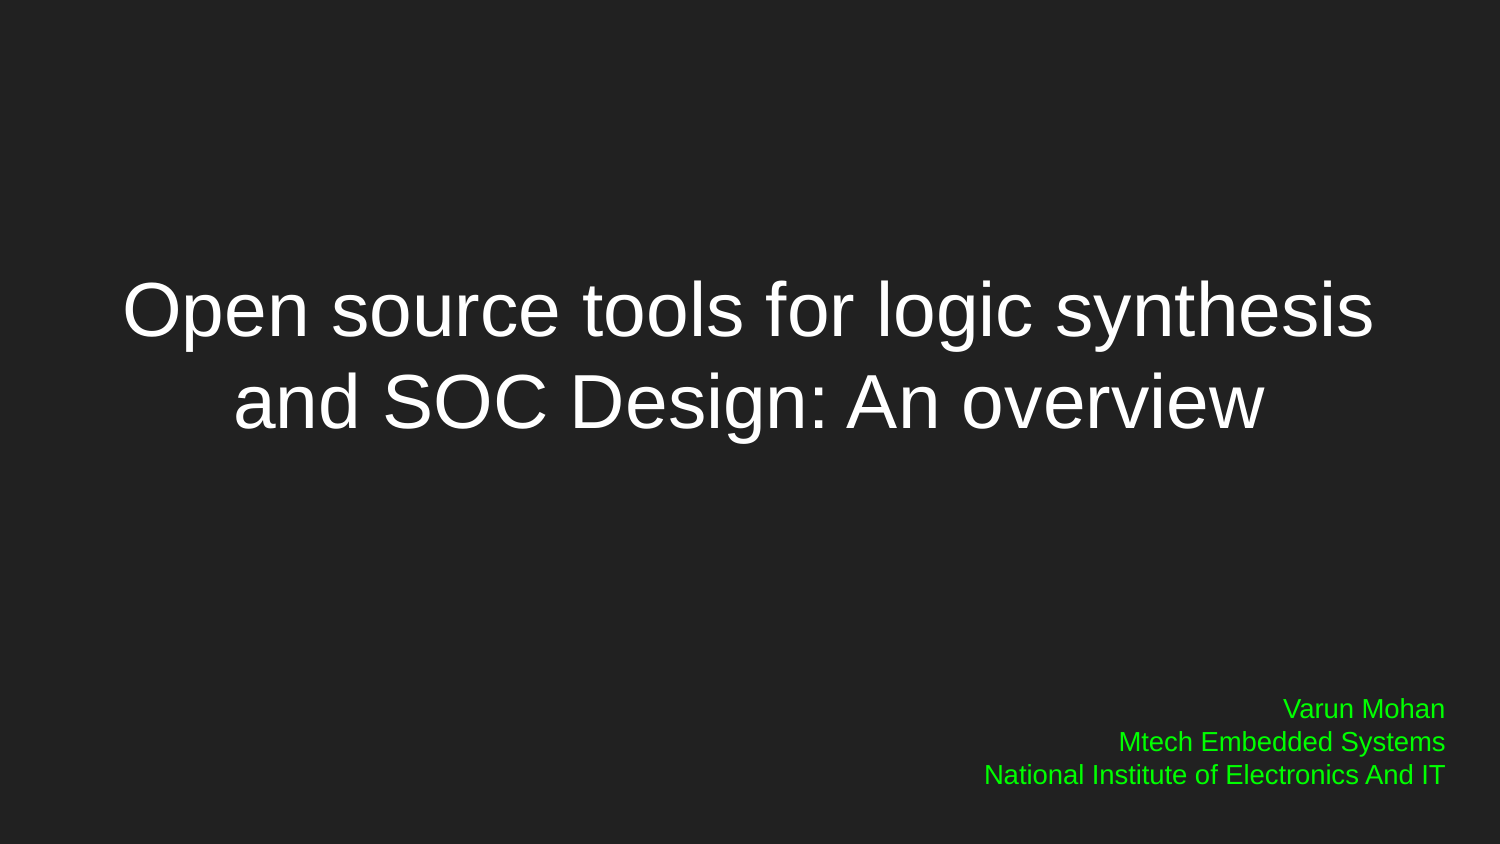

# Open source tools for logic synthesis and SOC Design: An overview
Varun Mohan
Mtech Embedded Systems
National Institute of Electronics And IT